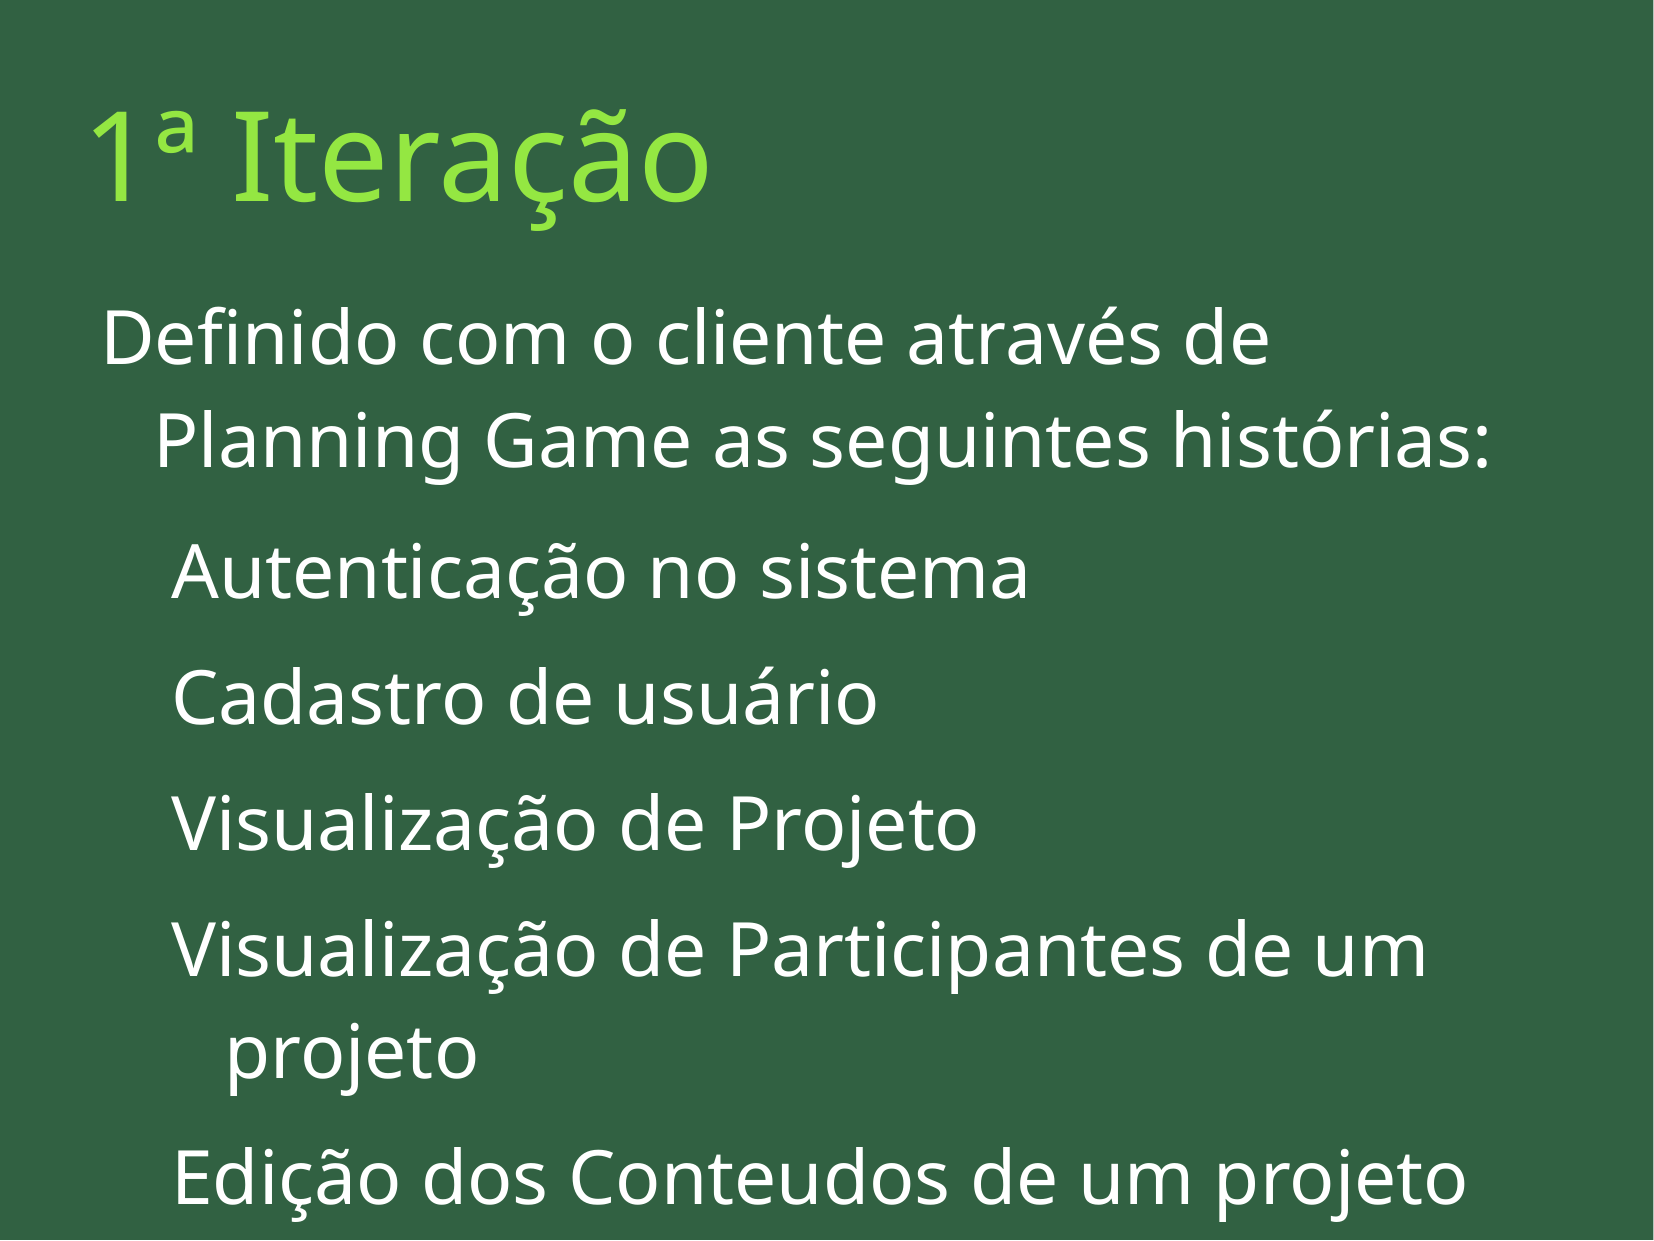

# 1ª Iteração
Definido com o cliente através de Planning Game as seguintes histórias:
Autenticação no sistema
Cadastro de usuário
Visualização de Projeto
Visualização de Participantes de um projeto
Edição dos Conteudos de um projeto
Cadastro de novo projeto